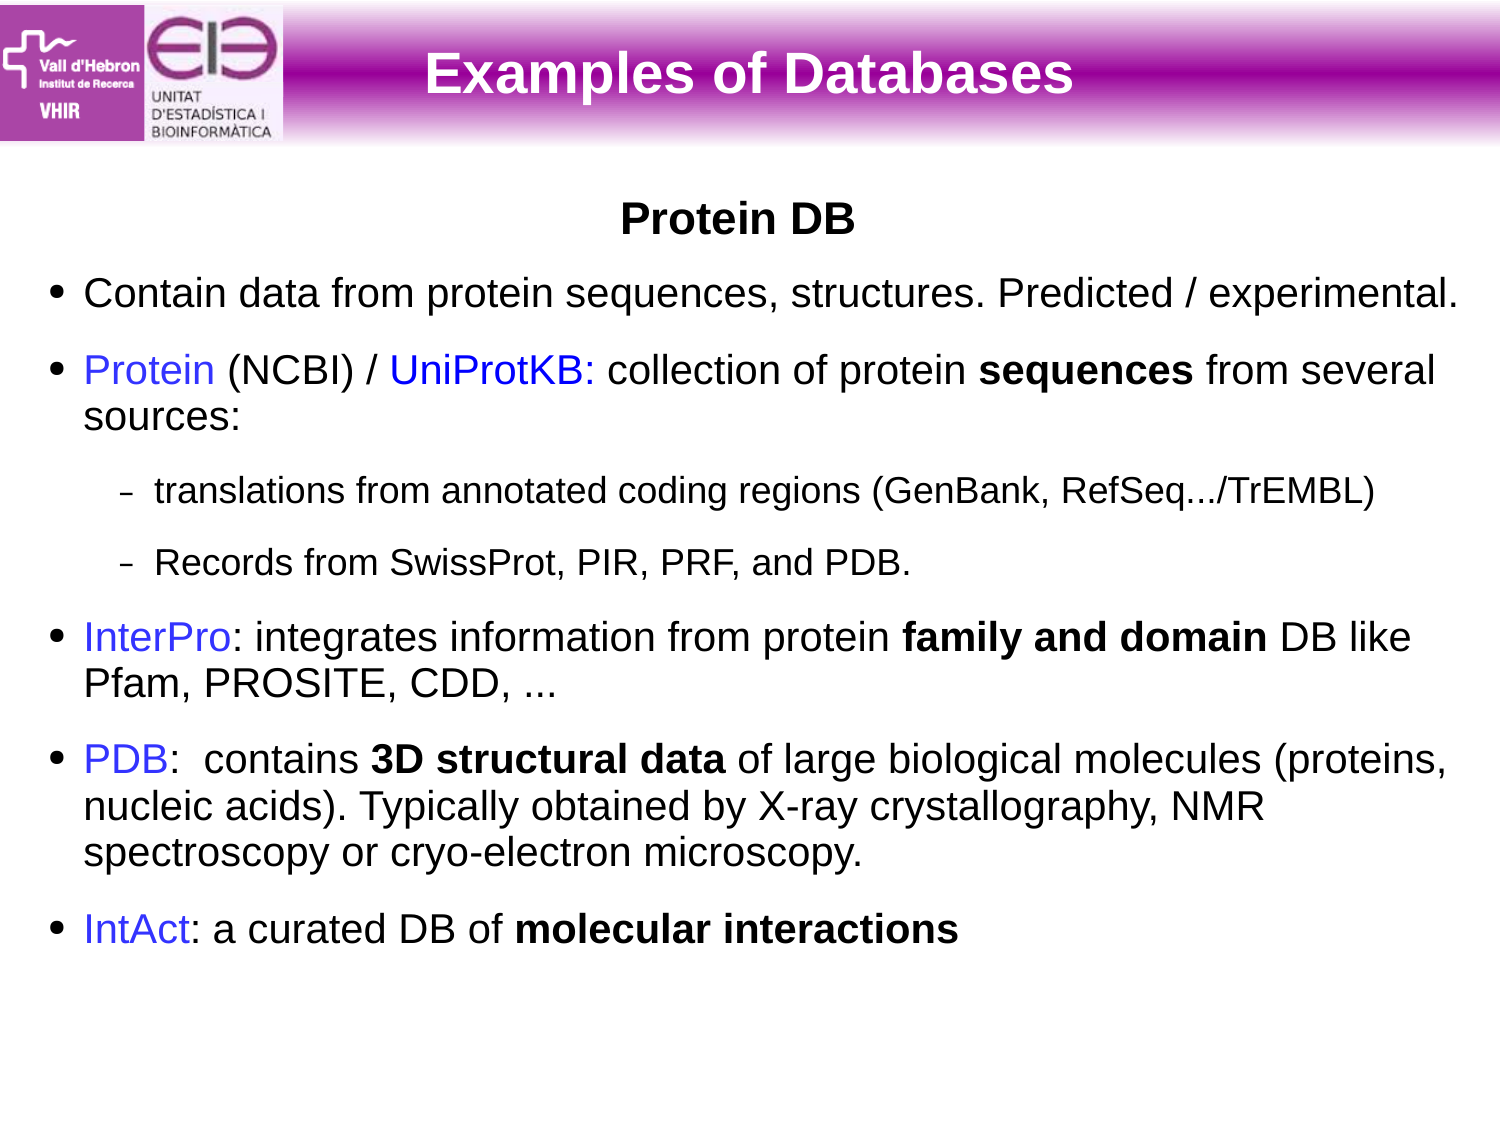

Examples of Databases
Protein DB
Contain data from protein sequences, structures. Predicted / experimental.
Protein (NCBI) / UniProtKB: collection of protein sequences from several sources:
translations from annotated coding regions (GenBank, RefSeq.../TrEMBL)
Records from SwissProt, PIR, PRF, and PDB.
InterPro: integrates information from protein family and domain DB like Pfam, PROSITE, CDD, ...
PDB: contains 3D structural data of large biological molecules (proteins, nucleic acids). Typically obtained by X-ray crystallography, NMR spectroscopy or cryo-electron microscopy.
IntAct: a curated DB of molecular interactions